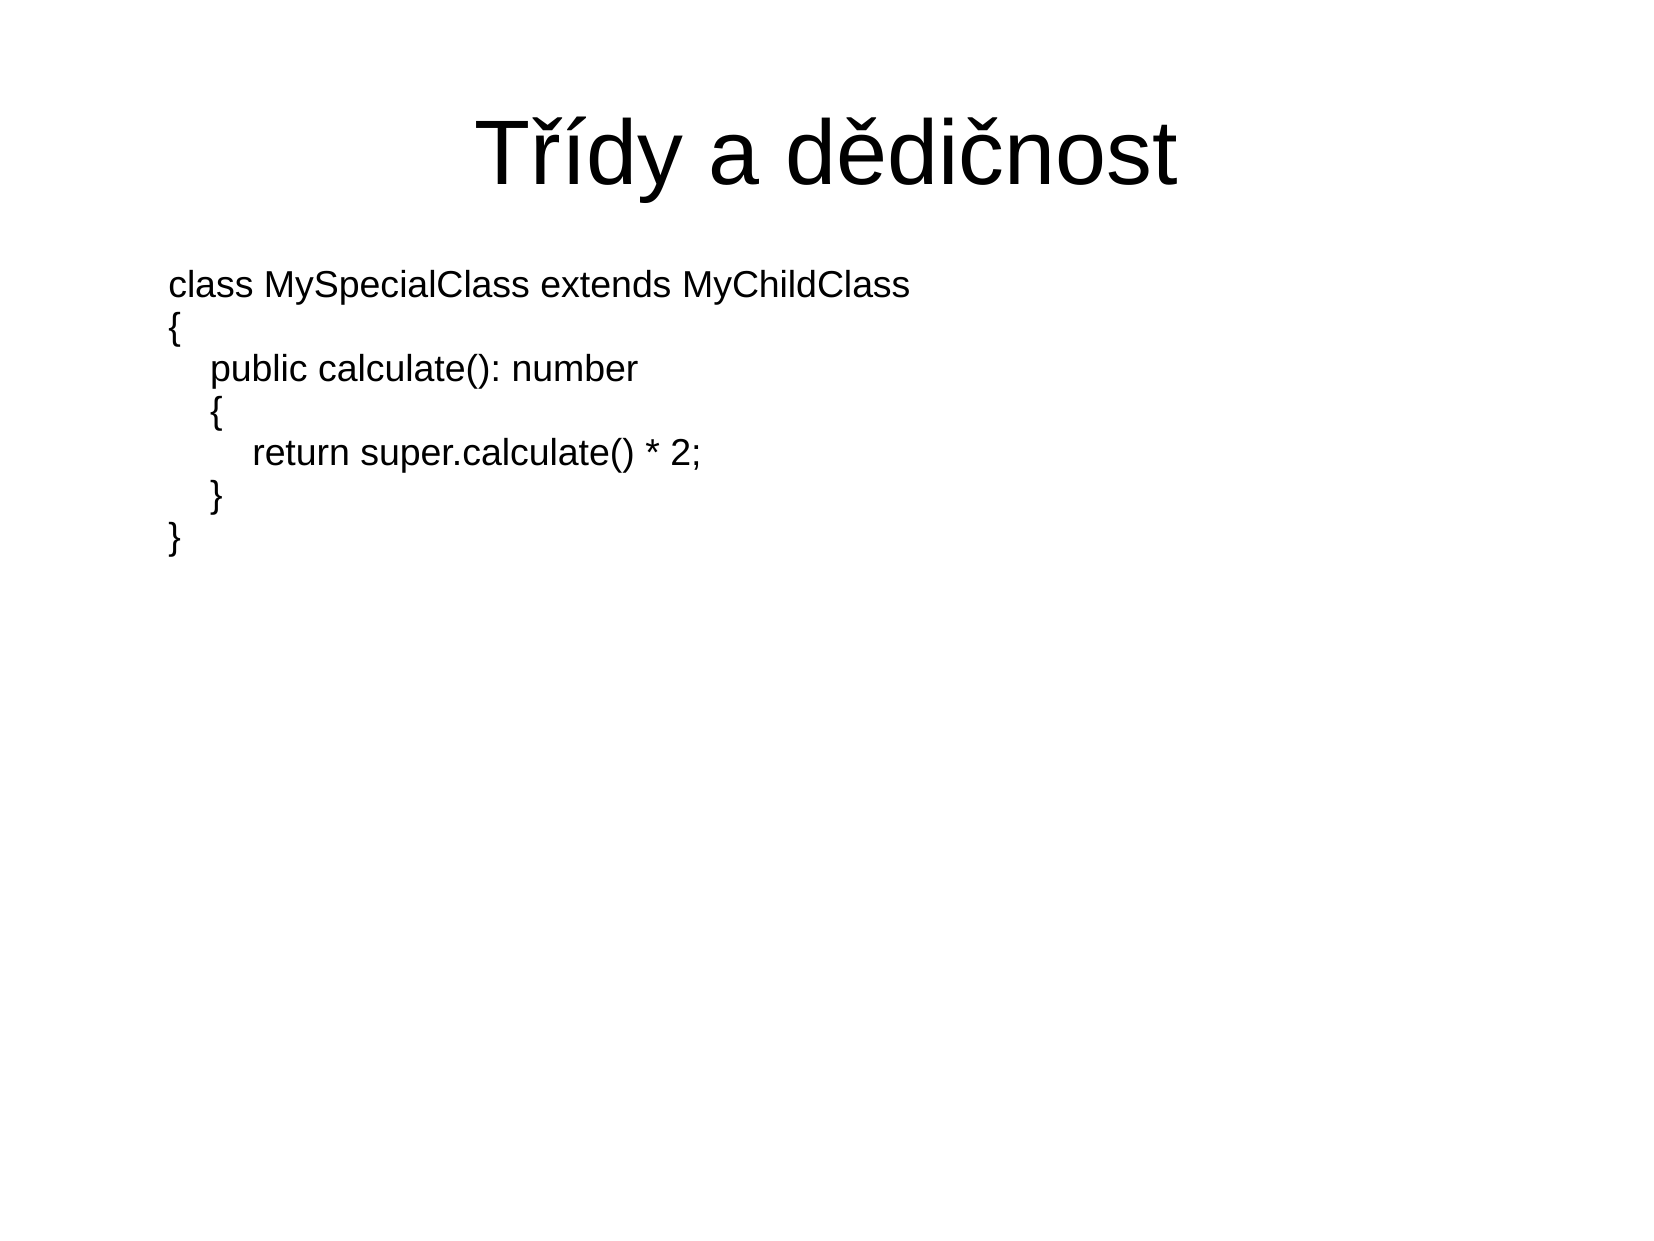

# Třídy a dědičnost
class MySpecialClass extends MyChildClass
{
 public calculate(): number
 {
 return super.calculate() * 2;
 }
}